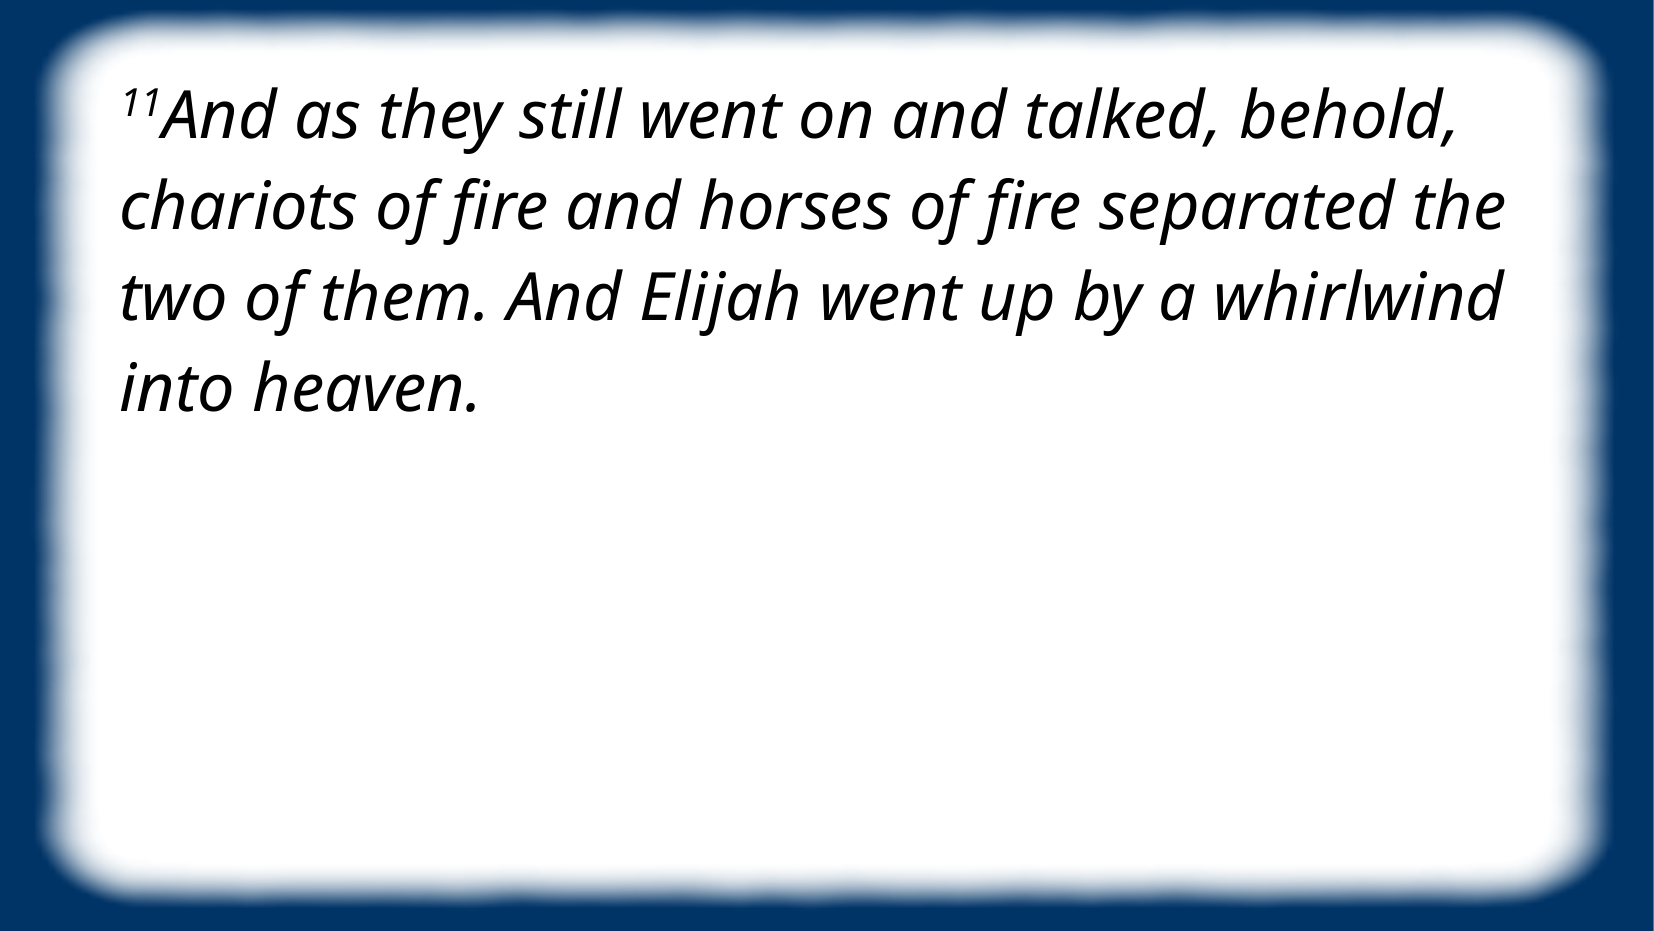

11And as they still went on and talked, behold, chariots of fire and horses of fire separated the two of them. And Elijah went up by a whirlwind into heaven.